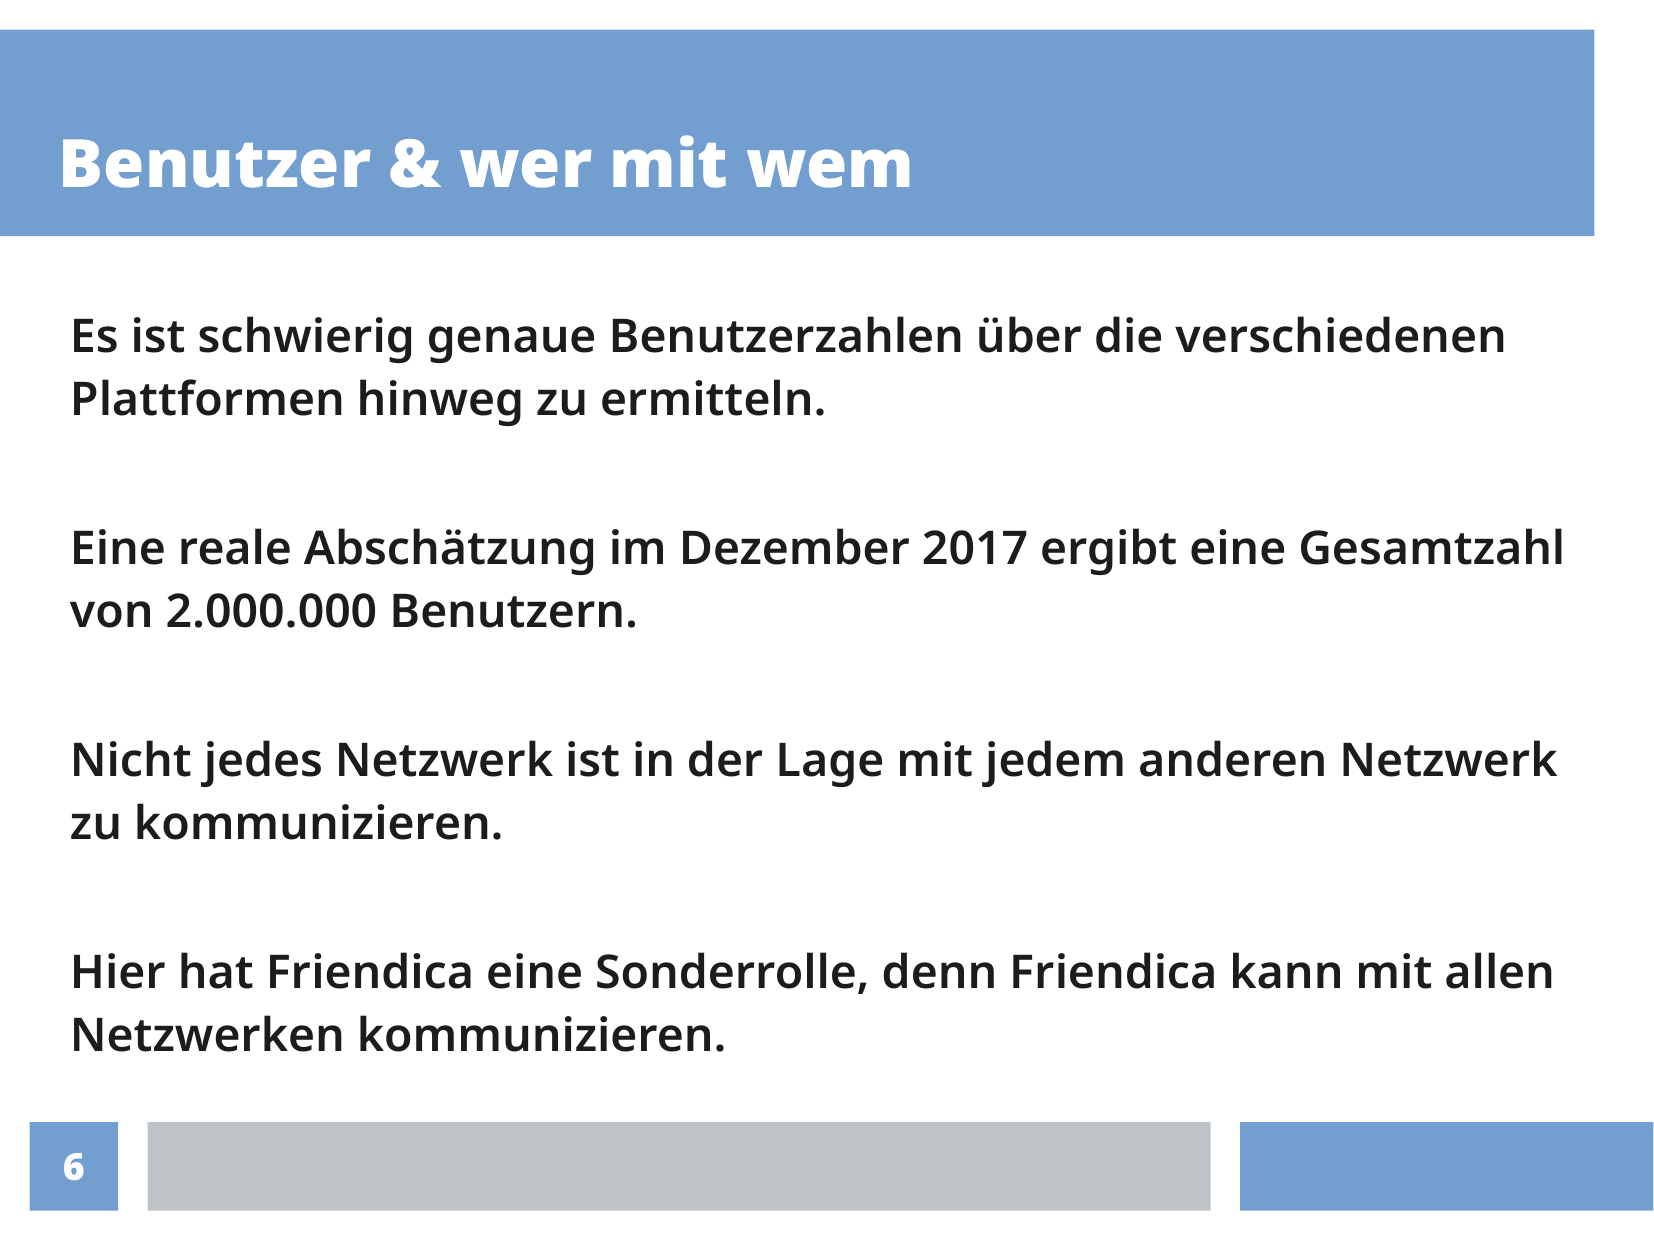

# Benutzer & wer mit wem
Es ist schwierig genaue Benutzerzahlen über die verschiedenen Plattformen hinweg zu ermitteln.
Eine reale Abschätzung im Dezember 2017 ergibt eine Gesamtzahl von 2.000.000 Benutzern.
Nicht jedes Netzwerk ist in der Lage mit jedem anderen Netzwerk zu kommunizieren.
Hier hat Friendica eine Sonderrolle, denn Friendica kann mit allen Netzwerken kommunizieren.
6